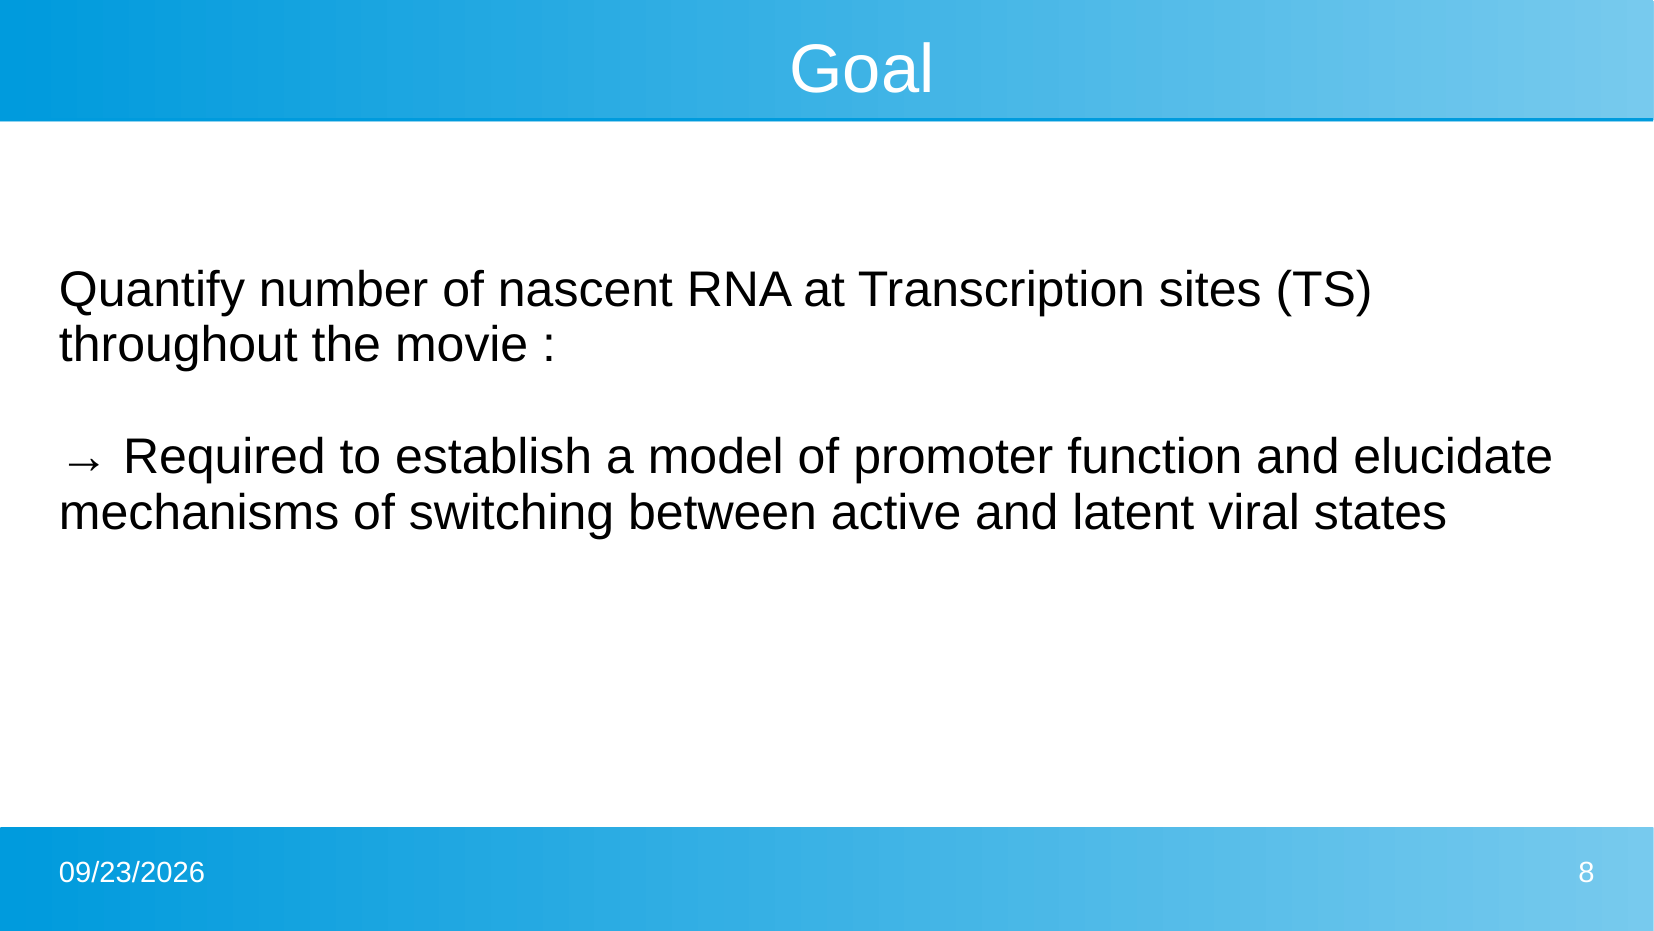

# Goal
Quantify number of nascent RNA at Transcription sites (TS) throughout the movie :
→ Required to establish a model of promoter function and elucidate mechanisms of switching between active and latent viral states
8